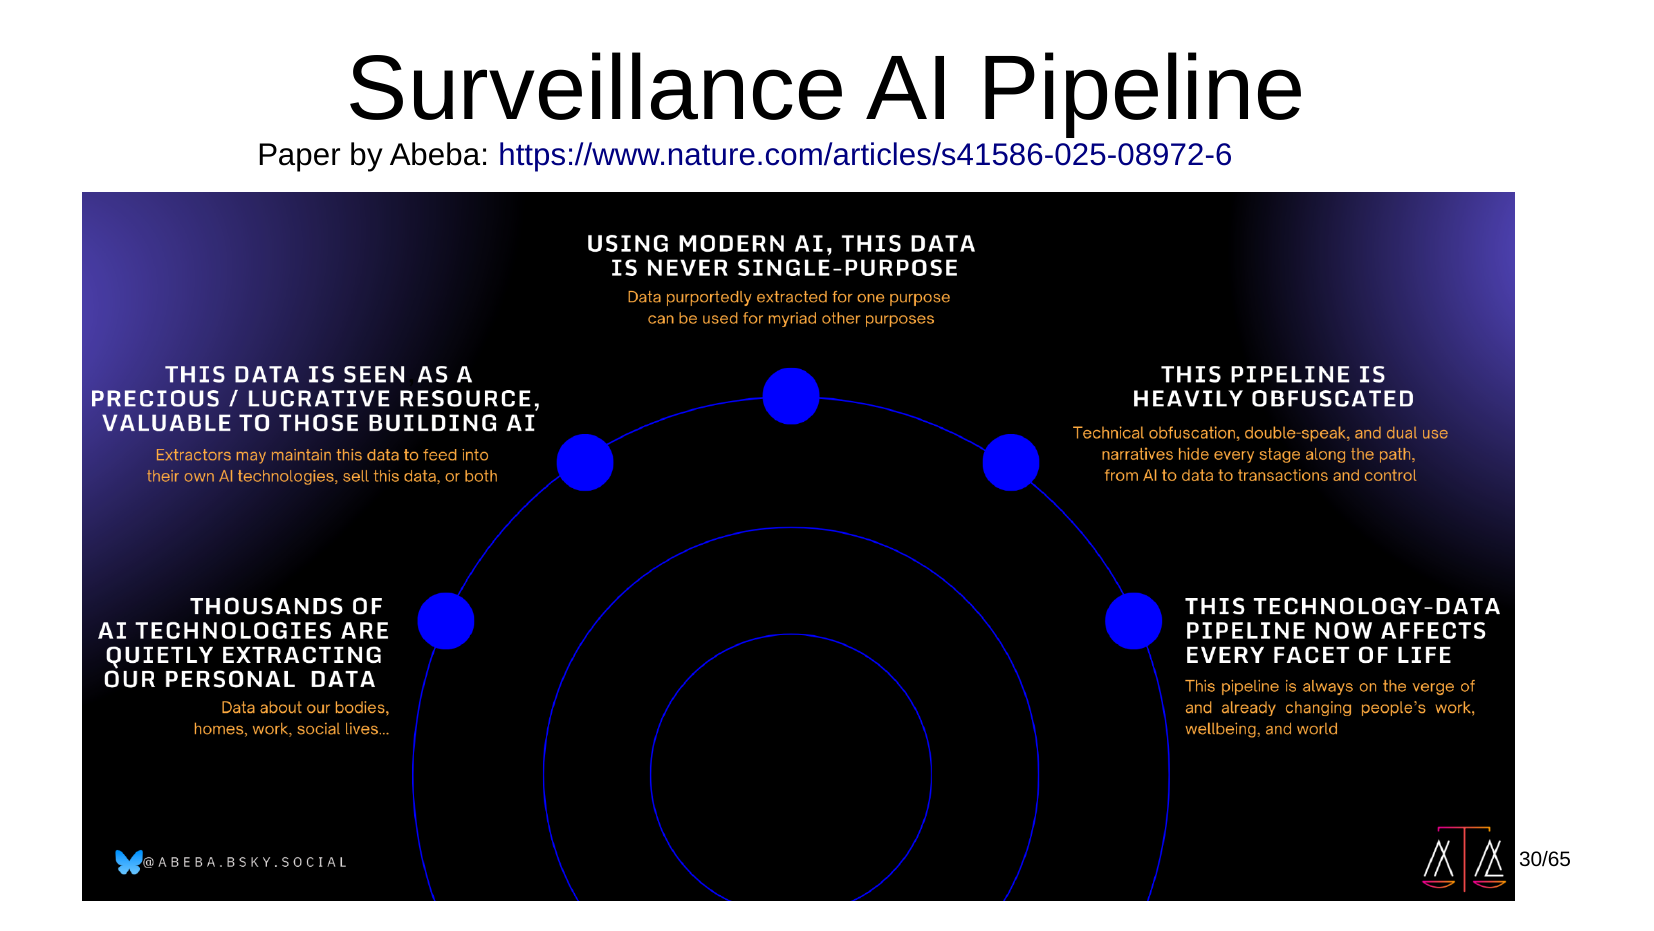

# Surveillance AI Pipeline
Paper by Abeba: https://www.nature.com/articles/s41586-025-08972-6
30